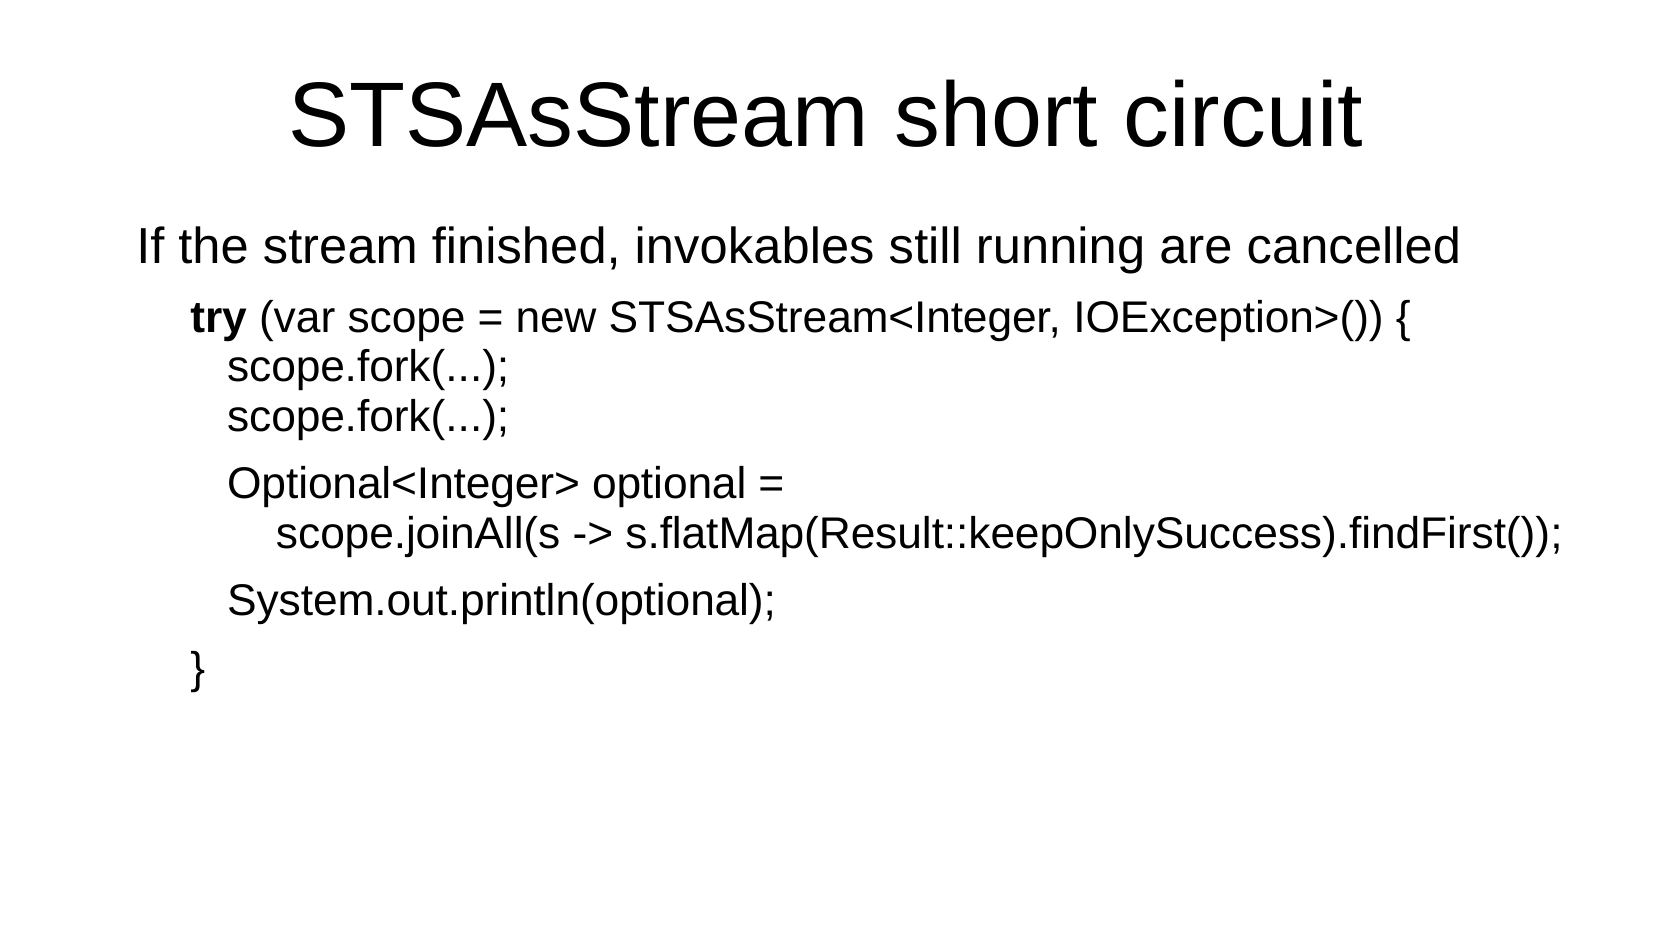

# STSAsStream short circuit
If the stream finished, invokables still running are cancelled
try (var scope = new STSAsStream<Integer, IOException>()) {
 scope.fork(...);
 scope.fork(...);
 Optional<Integer> optional =
 scope.joinAll(s -> s.flatMap(Result::keepOnlySuccess).findFirst());
 System.out.println(optional);
}